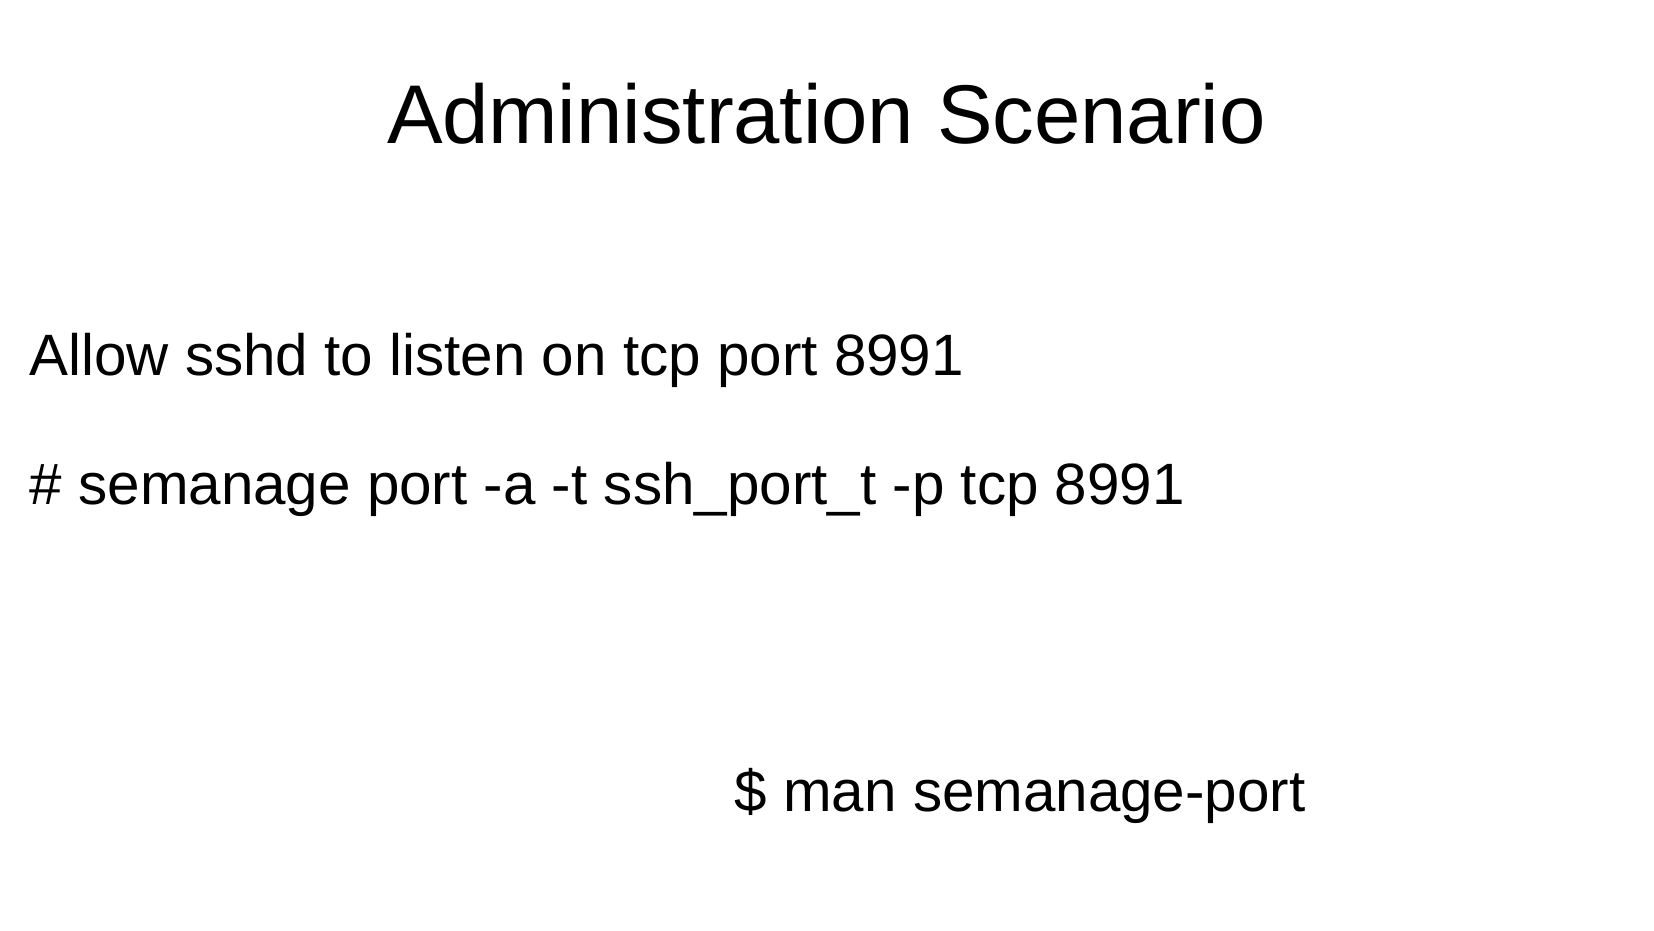

# Administration Scenario
Allow sshd to listen on tcp port 8991
# semanage port -a -t ssh_port_t -p tcp 8991
$ man semanage-port